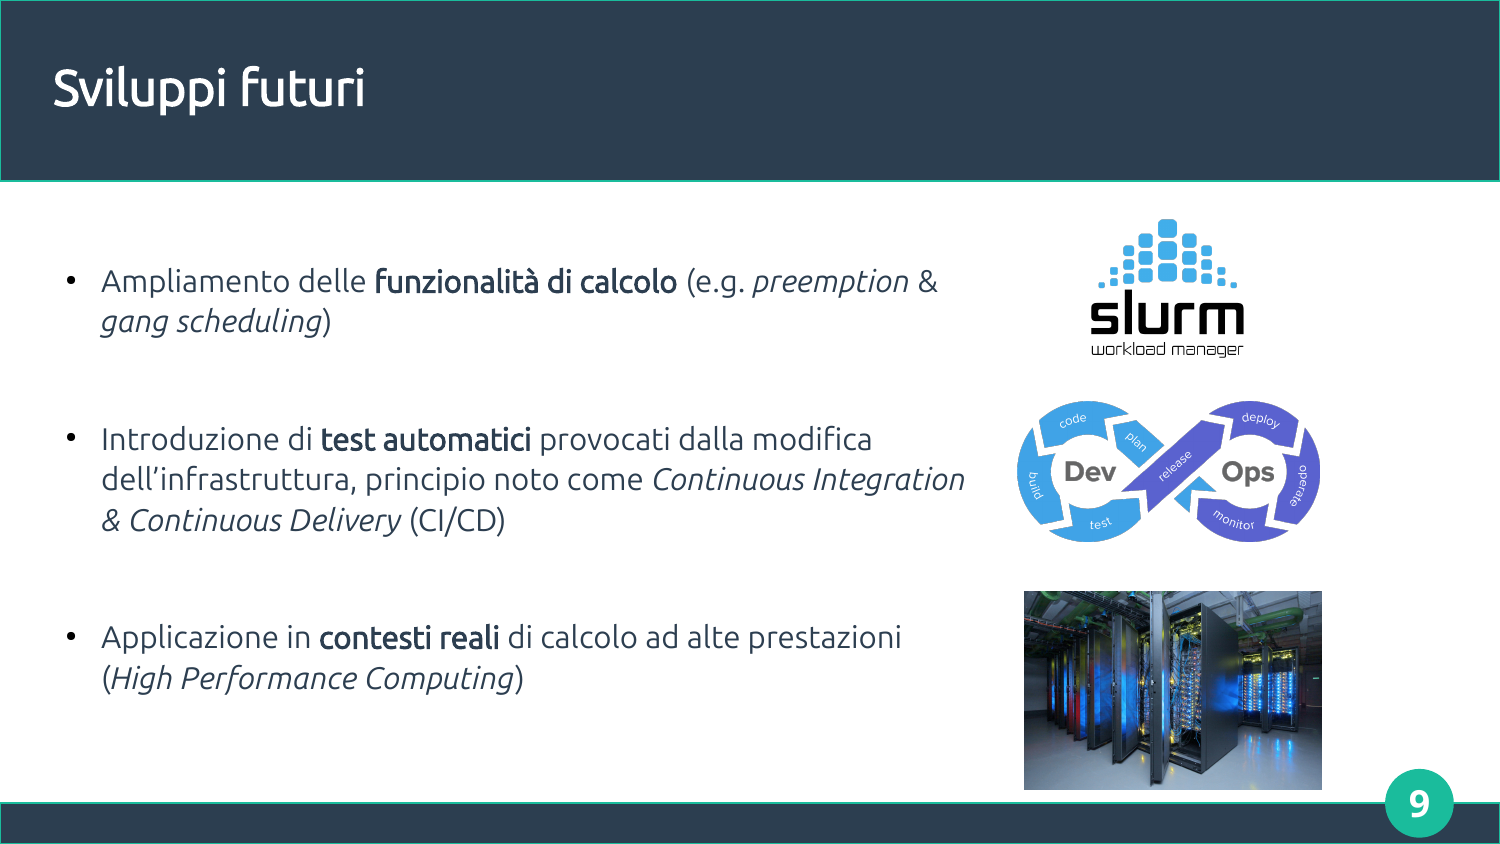

# Sviluppi futuri
Ampliamento delle funzionalità di calcolo (e.g. preemption & gang scheduling)
Introduzione di test automatici provocati dalla modifica dell’infrastruttura, principio noto come Continuous Integration & Continuous Delivery (CI/CD)
Applicazione in contesti reali di calcolo ad alte prestazioni (High Performance Computing)
9